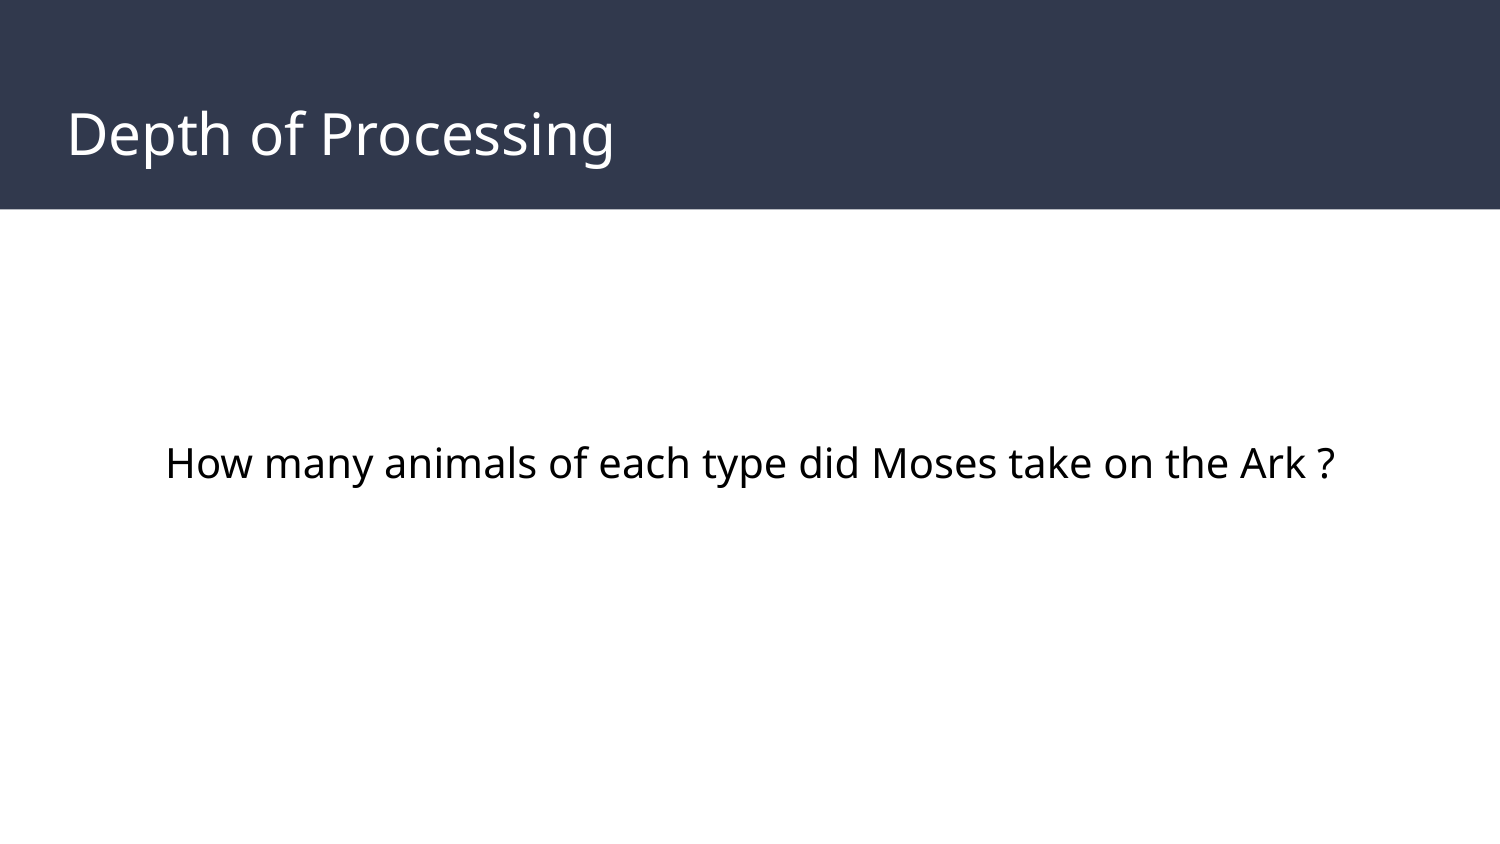

# Depth of Processing
How many animals of each type did Moses take on the Ark ?